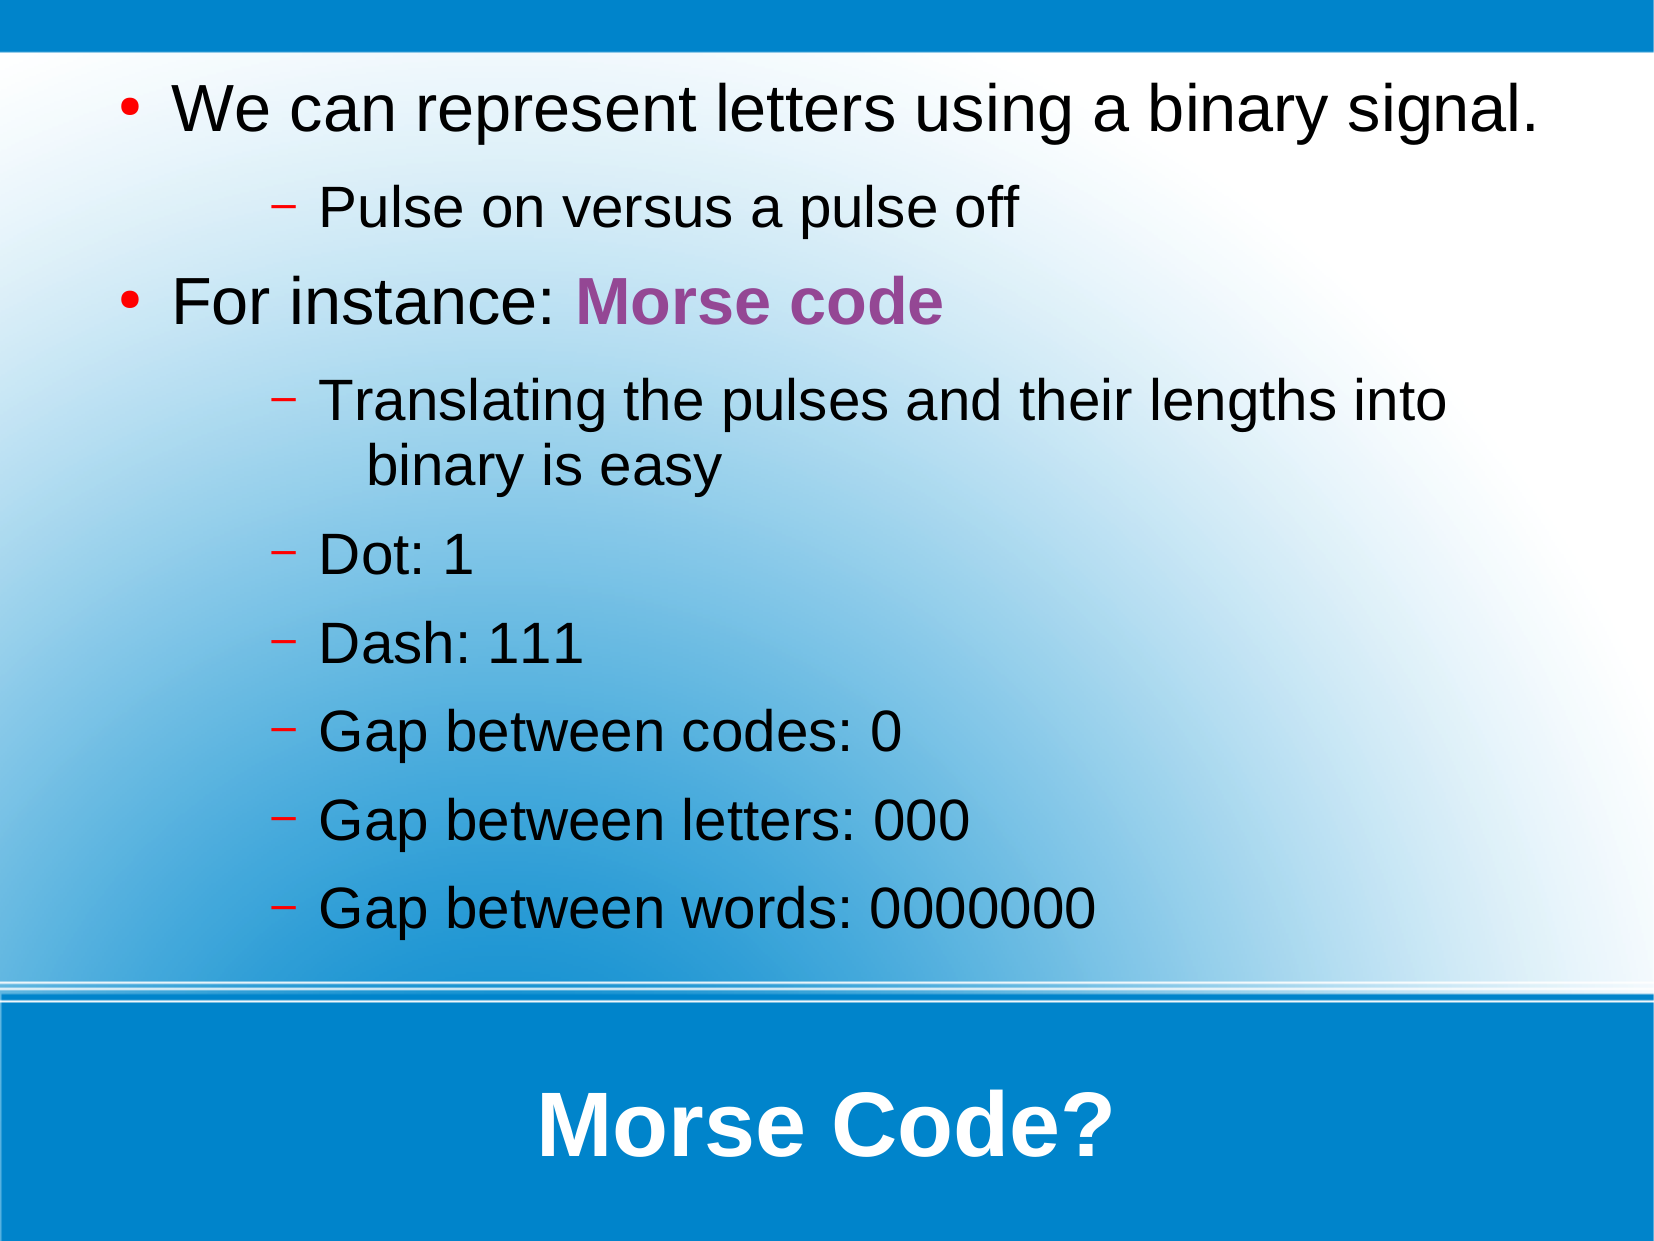

We can represent letters using a binary signal.
Pulse on versus a pulse off
For instance: Morse code
Translating the pulses and their lengths into binary is easy
Dot: 1
Dash: 111
Gap between codes: 0
Gap between letters: 000
Gap between words: 0000000
# Morse Code?